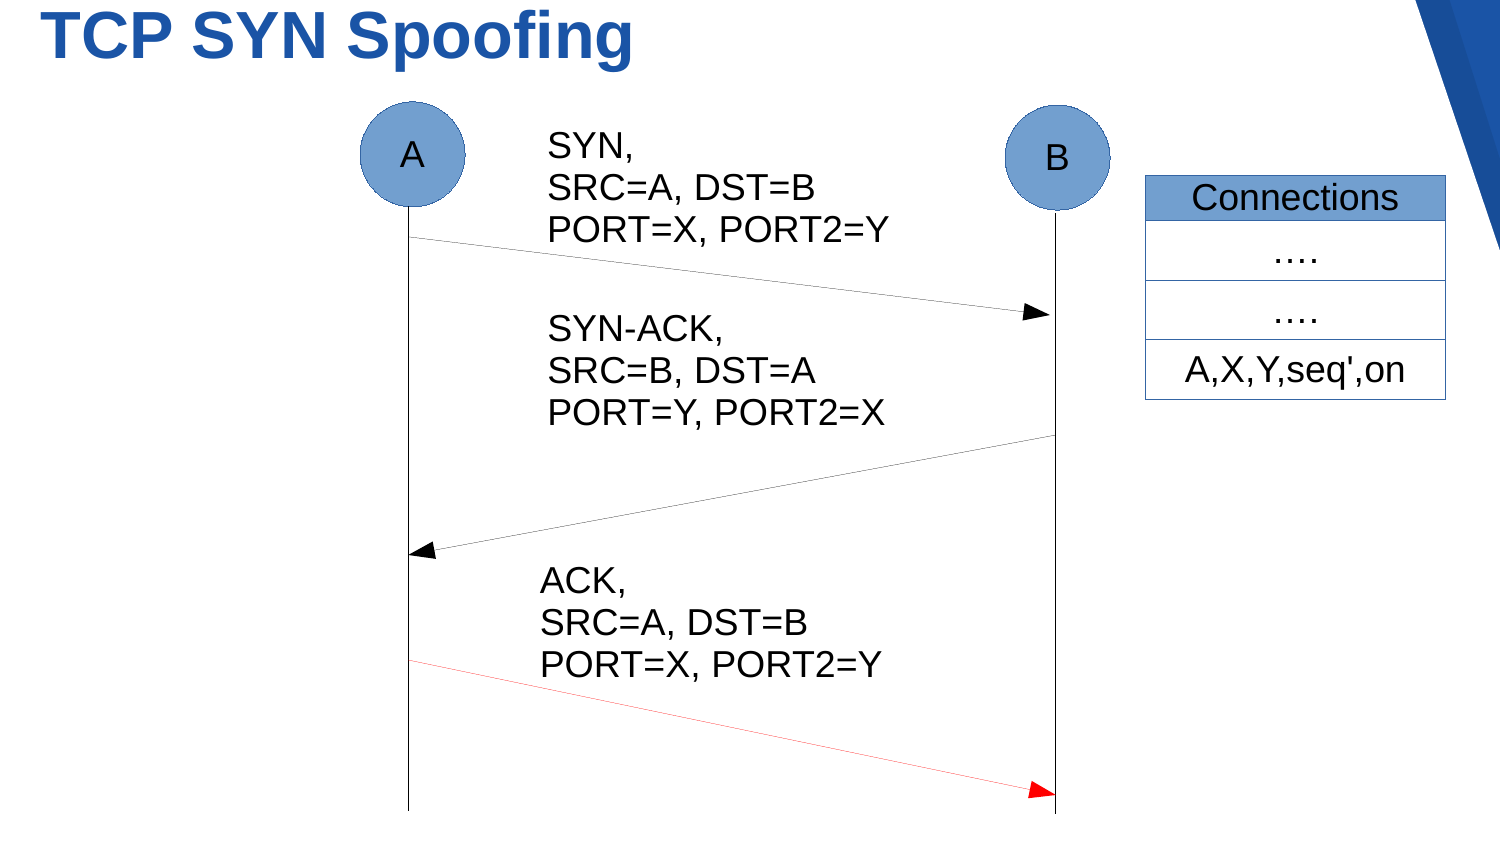

# TCP SYN Spoofing
A
B
SYN,
SRC=A, DST=B
PORT=X, PORT2=Y
Connections
….
….
SYN-ACK,
SRC=B, DST=A
PORT=Y, PORT2=X
A,X,Y,seq',on
ACK,
SRC=A, DST=B
PORT=X, PORT2=Y